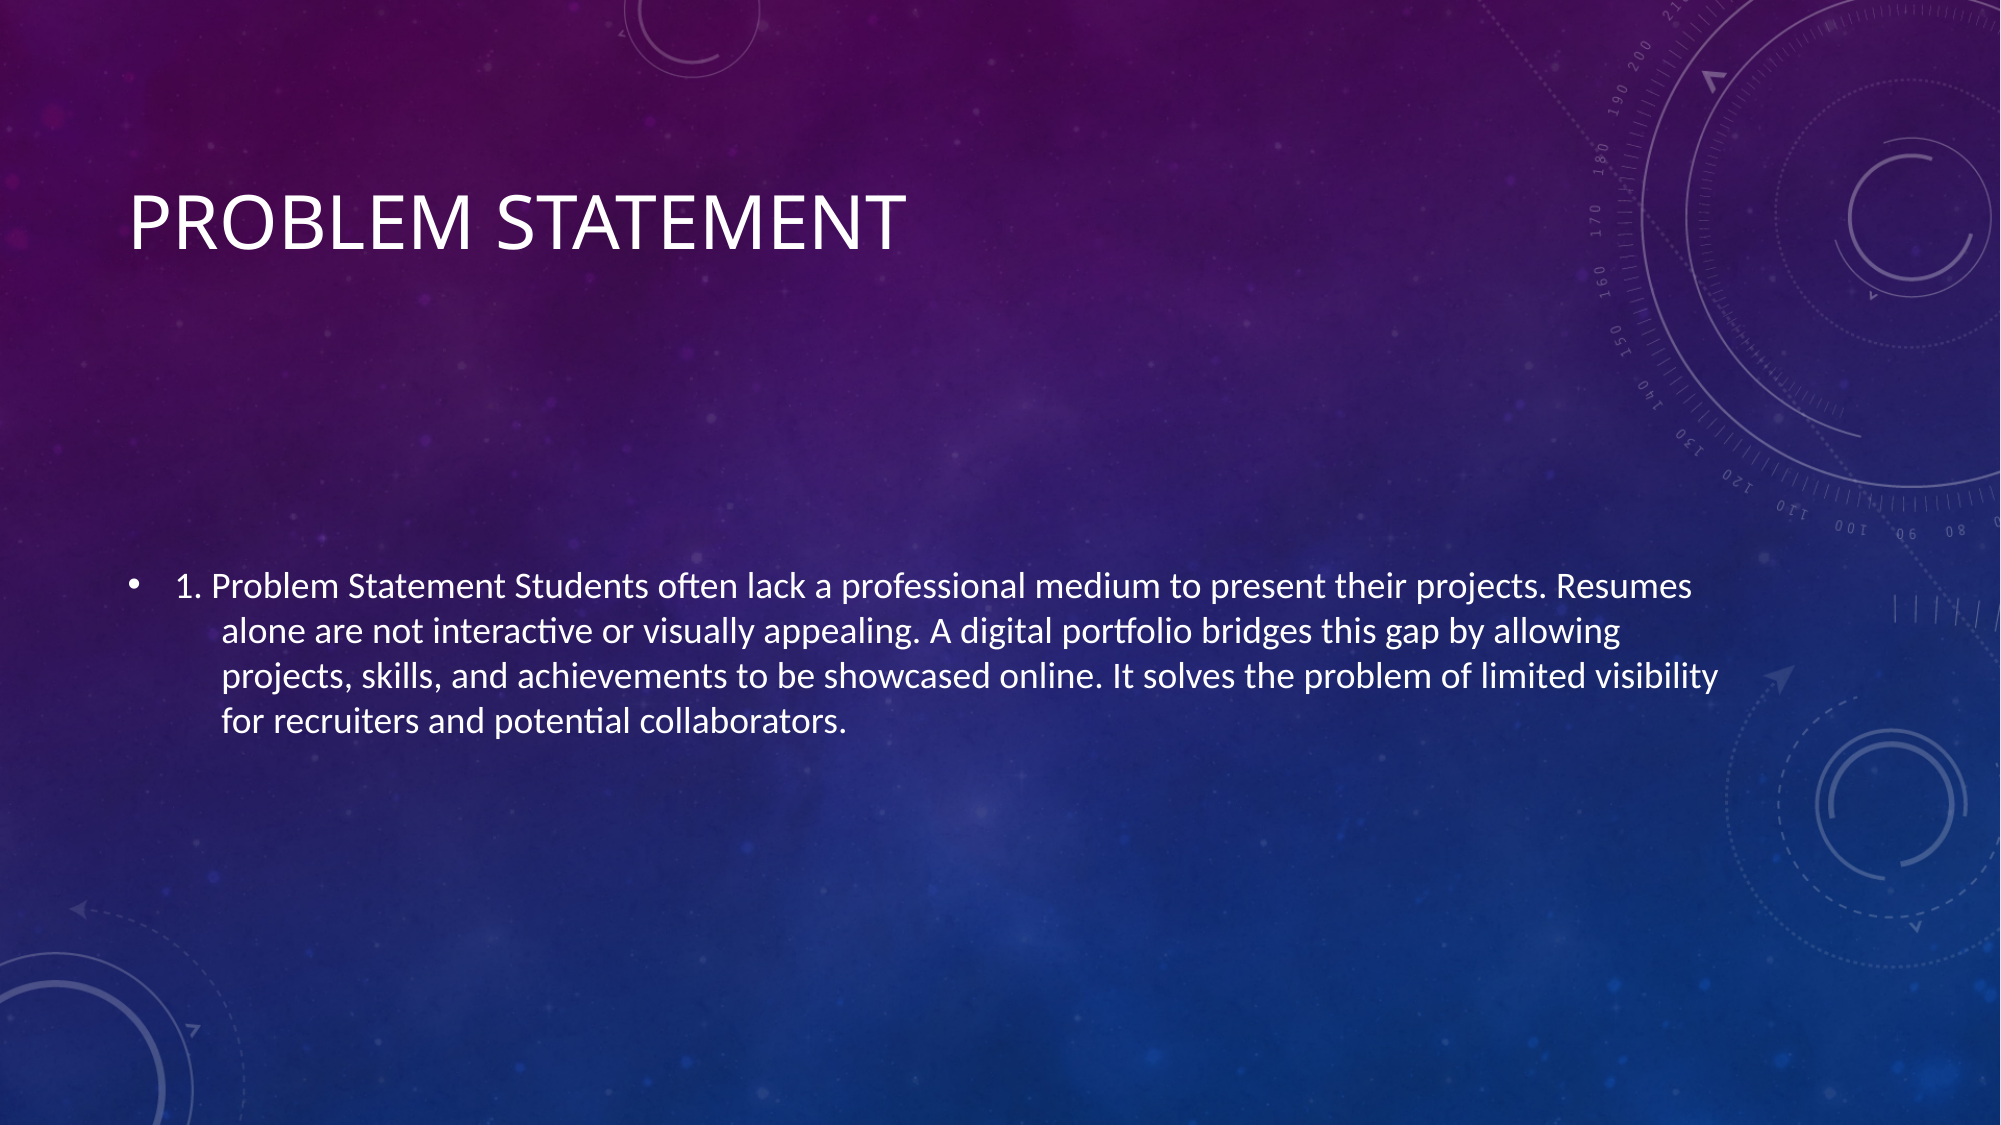

# Problem Statement
1. Problem Statement Students often lack a professional medium to present their projects. Resumes alone are not interactive or visually appealing. A digital portfolio bridges this gap by allowing projects, skills, and achievements to be showcased online. It solves the problem of limited visibility for recruiters and potential collaborators.